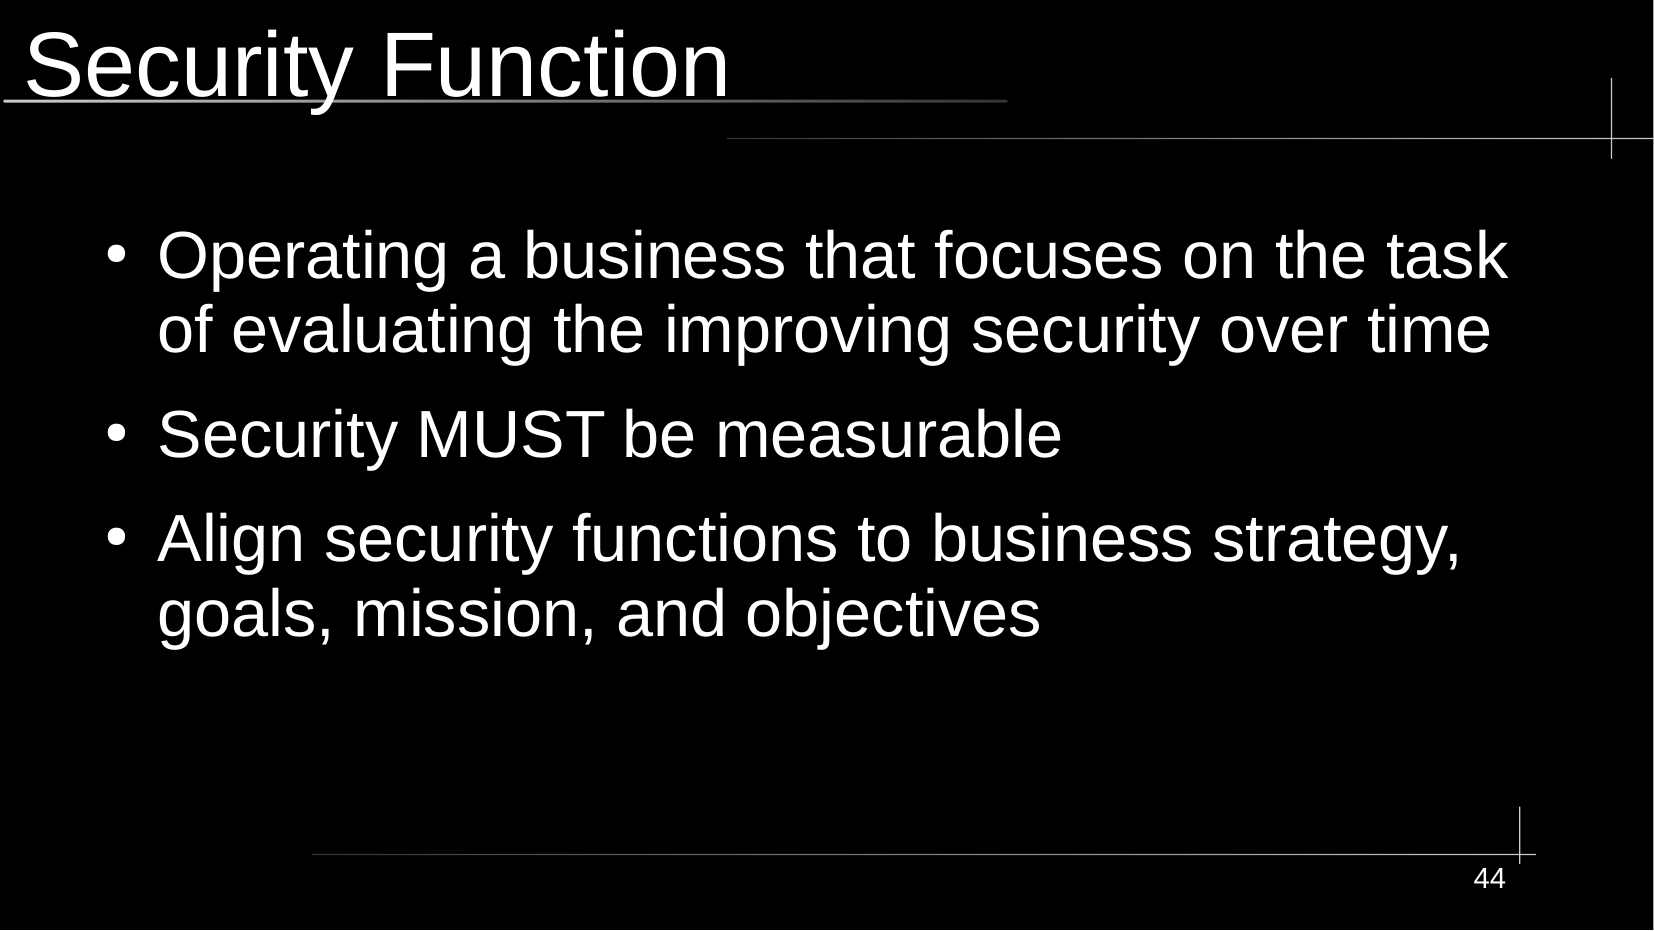

# Security Function
Operating a business that focuses on the task of evaluating the improving security over time
Security MUST be measurable
Align security functions to business strategy, goals, mission, and objectives
44